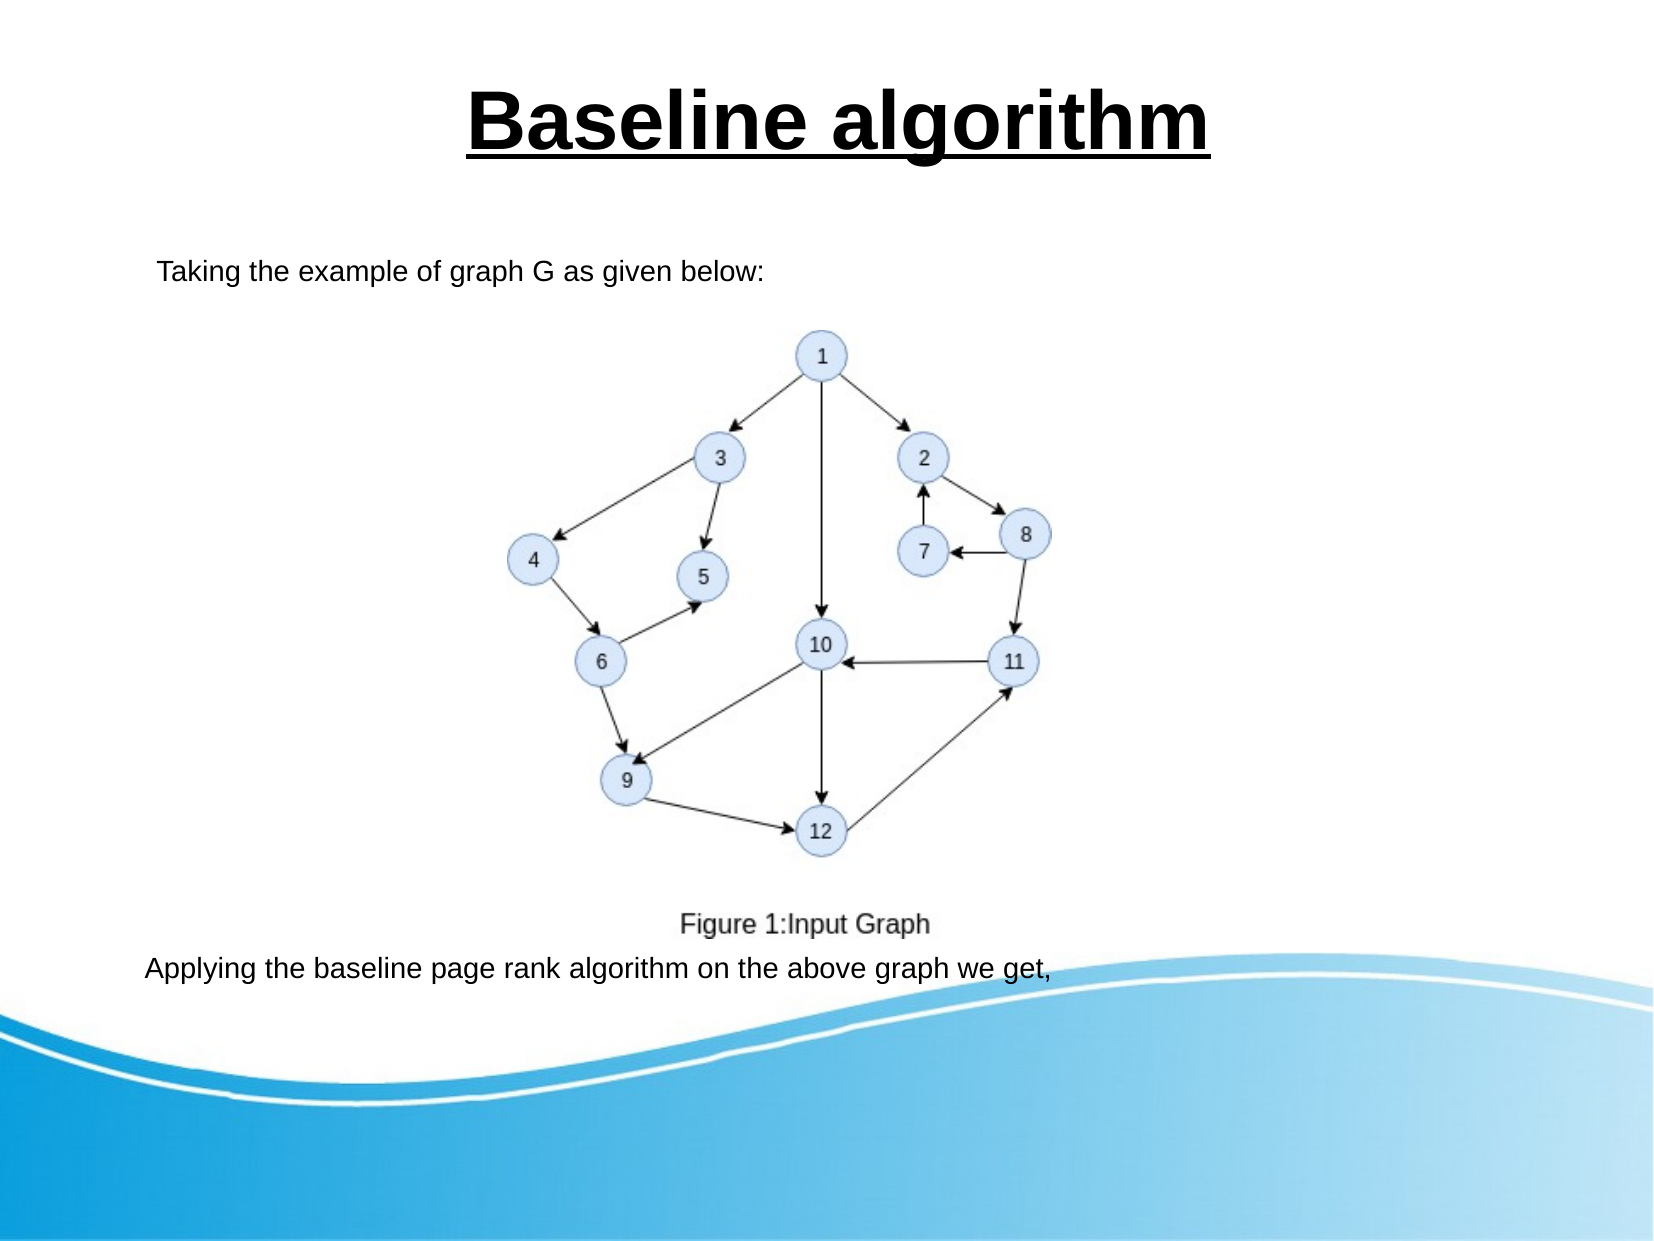

# Baseline algorithm
Taking the example of graph G as given below:
Applying the baseline page rank algorithm on the above graph we get,